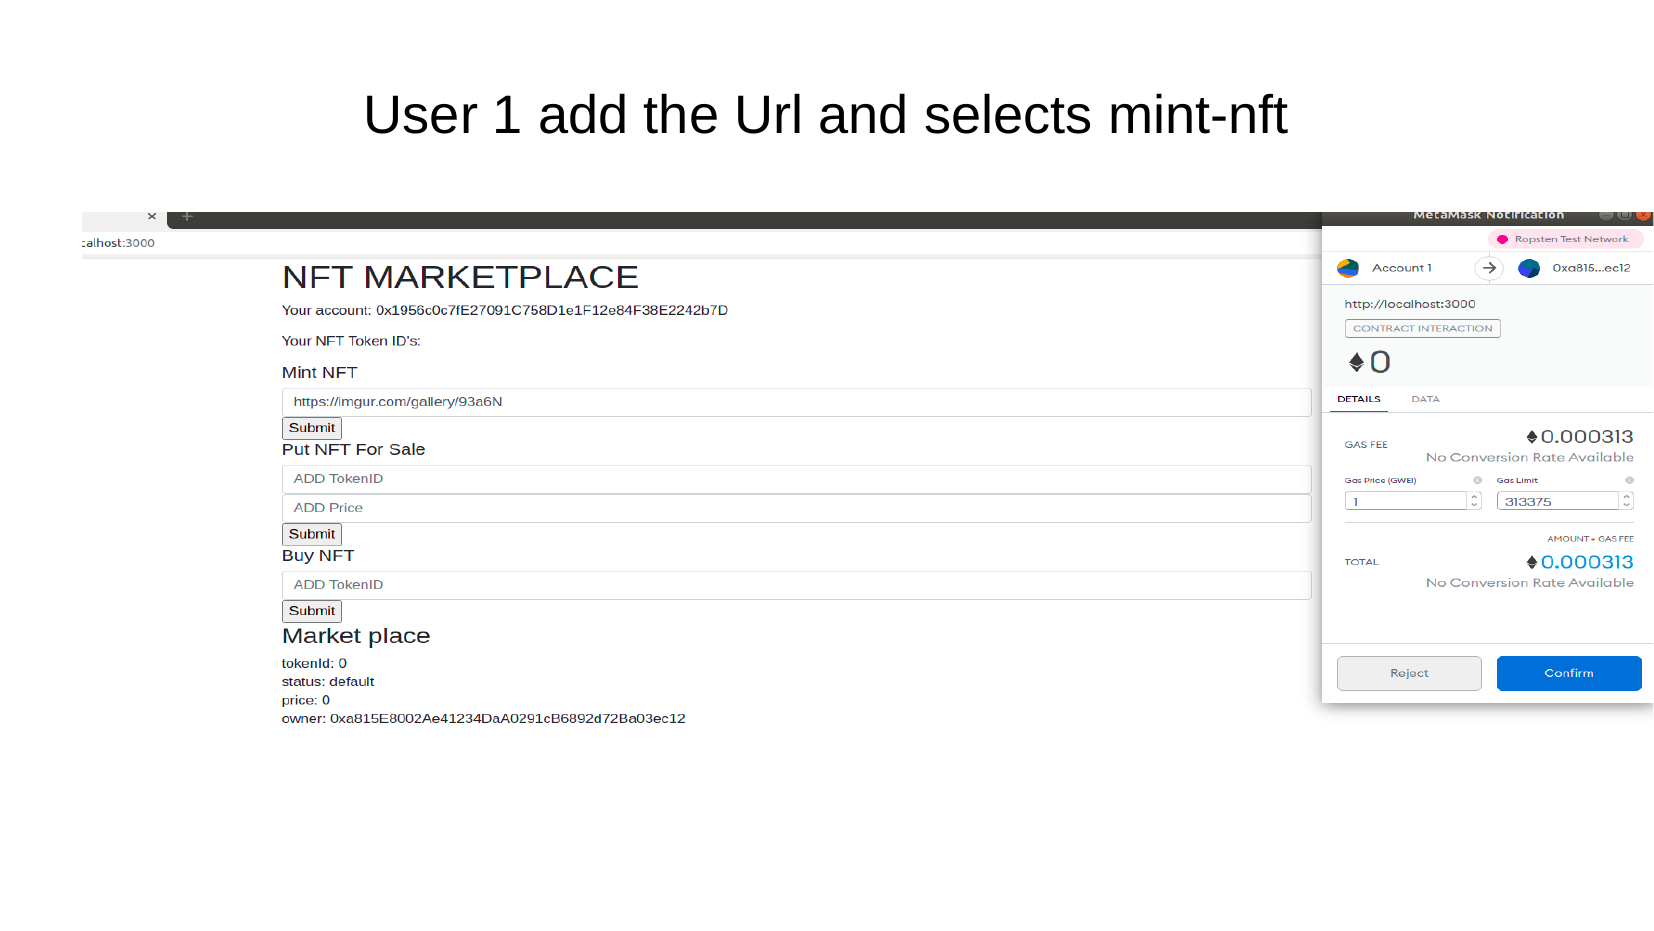

# User 1 add the Url and selects mint-nft